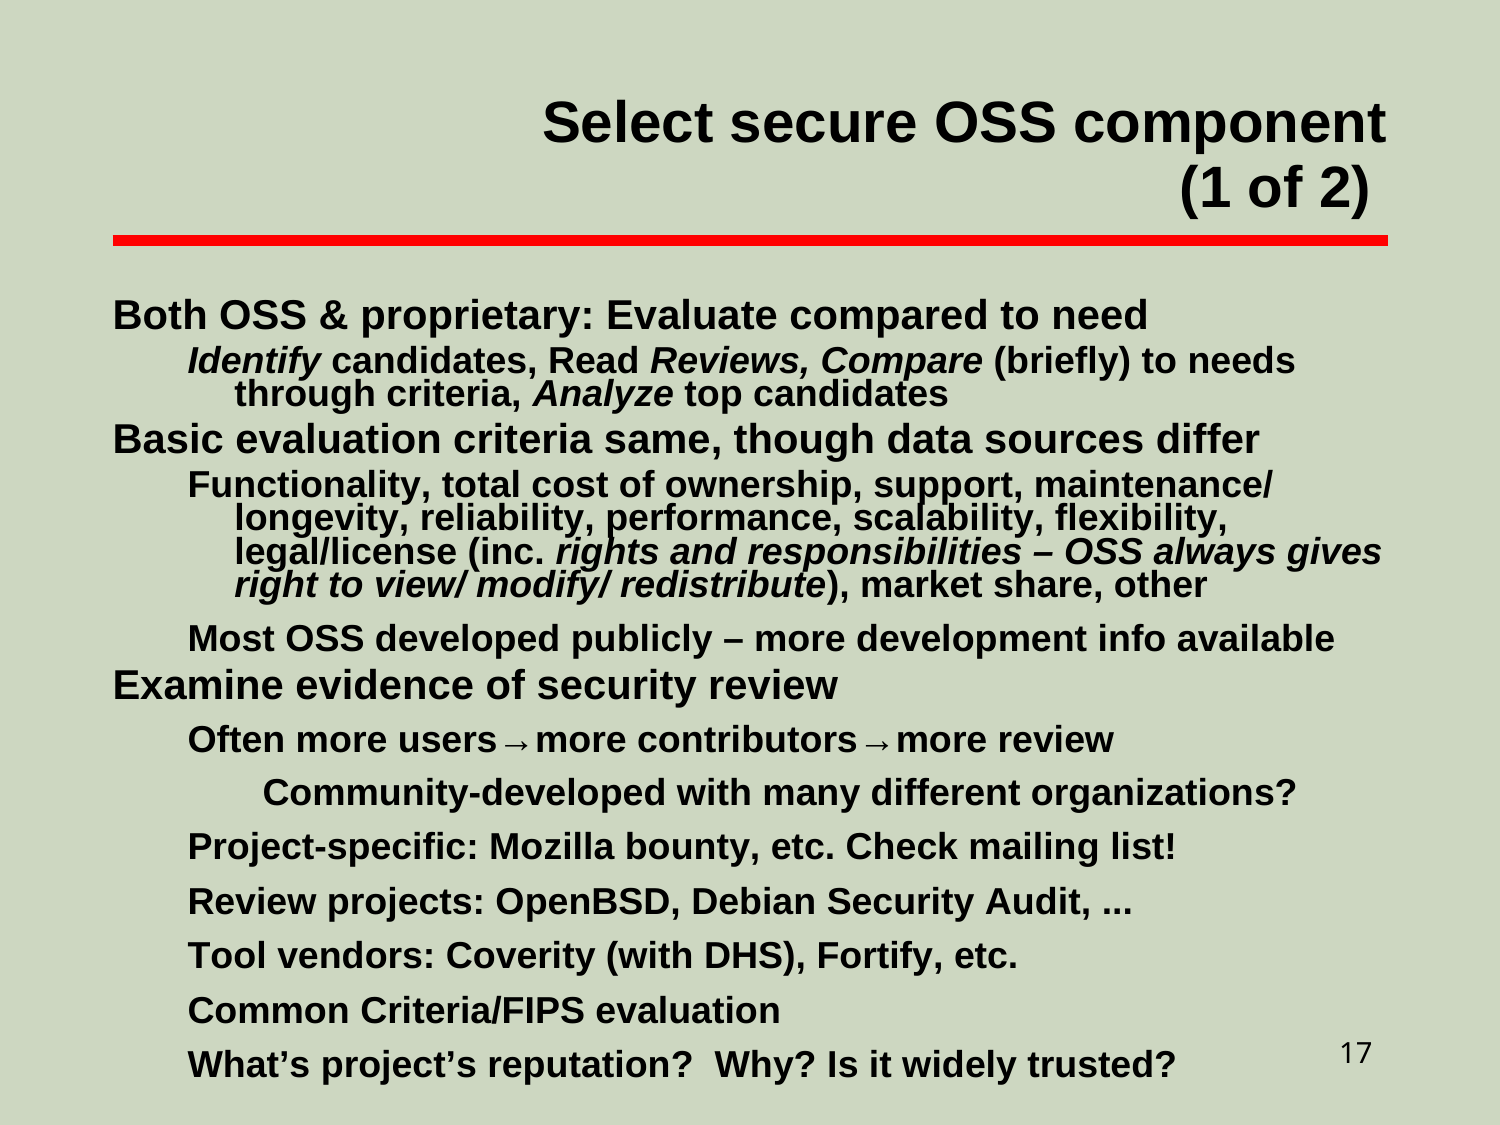

# Select secure OSS component (1 of 2)
Both OSS & proprietary: Evaluate compared to need
Identify candidates, Read Reviews, Compare (briefly) to needs through criteria, Analyze top candidates
Basic evaluation criteria same, though data sources differ
Functionality, total cost of ownership, support, maintenance/ longevity, reliability, performance, scalability, flexibility, legal/license (inc. rights and responsibilities – OSS always gives right to view/ modify/ redistribute), market share, other
Most OSS developed publicly – more development info available
Examine evidence of security review
Often more users→more contributors→more review
Community-developed with many different organizations?
Project-specific: Mozilla bounty, etc. Check mailing list!
Review projects: OpenBSD, Debian Security Audit, ...
Tool vendors: Coverity (with DHS), Fortify, etc.
Common Criteria/FIPS evaluation
What’s project’s reputation? Why? Is it widely trusted?